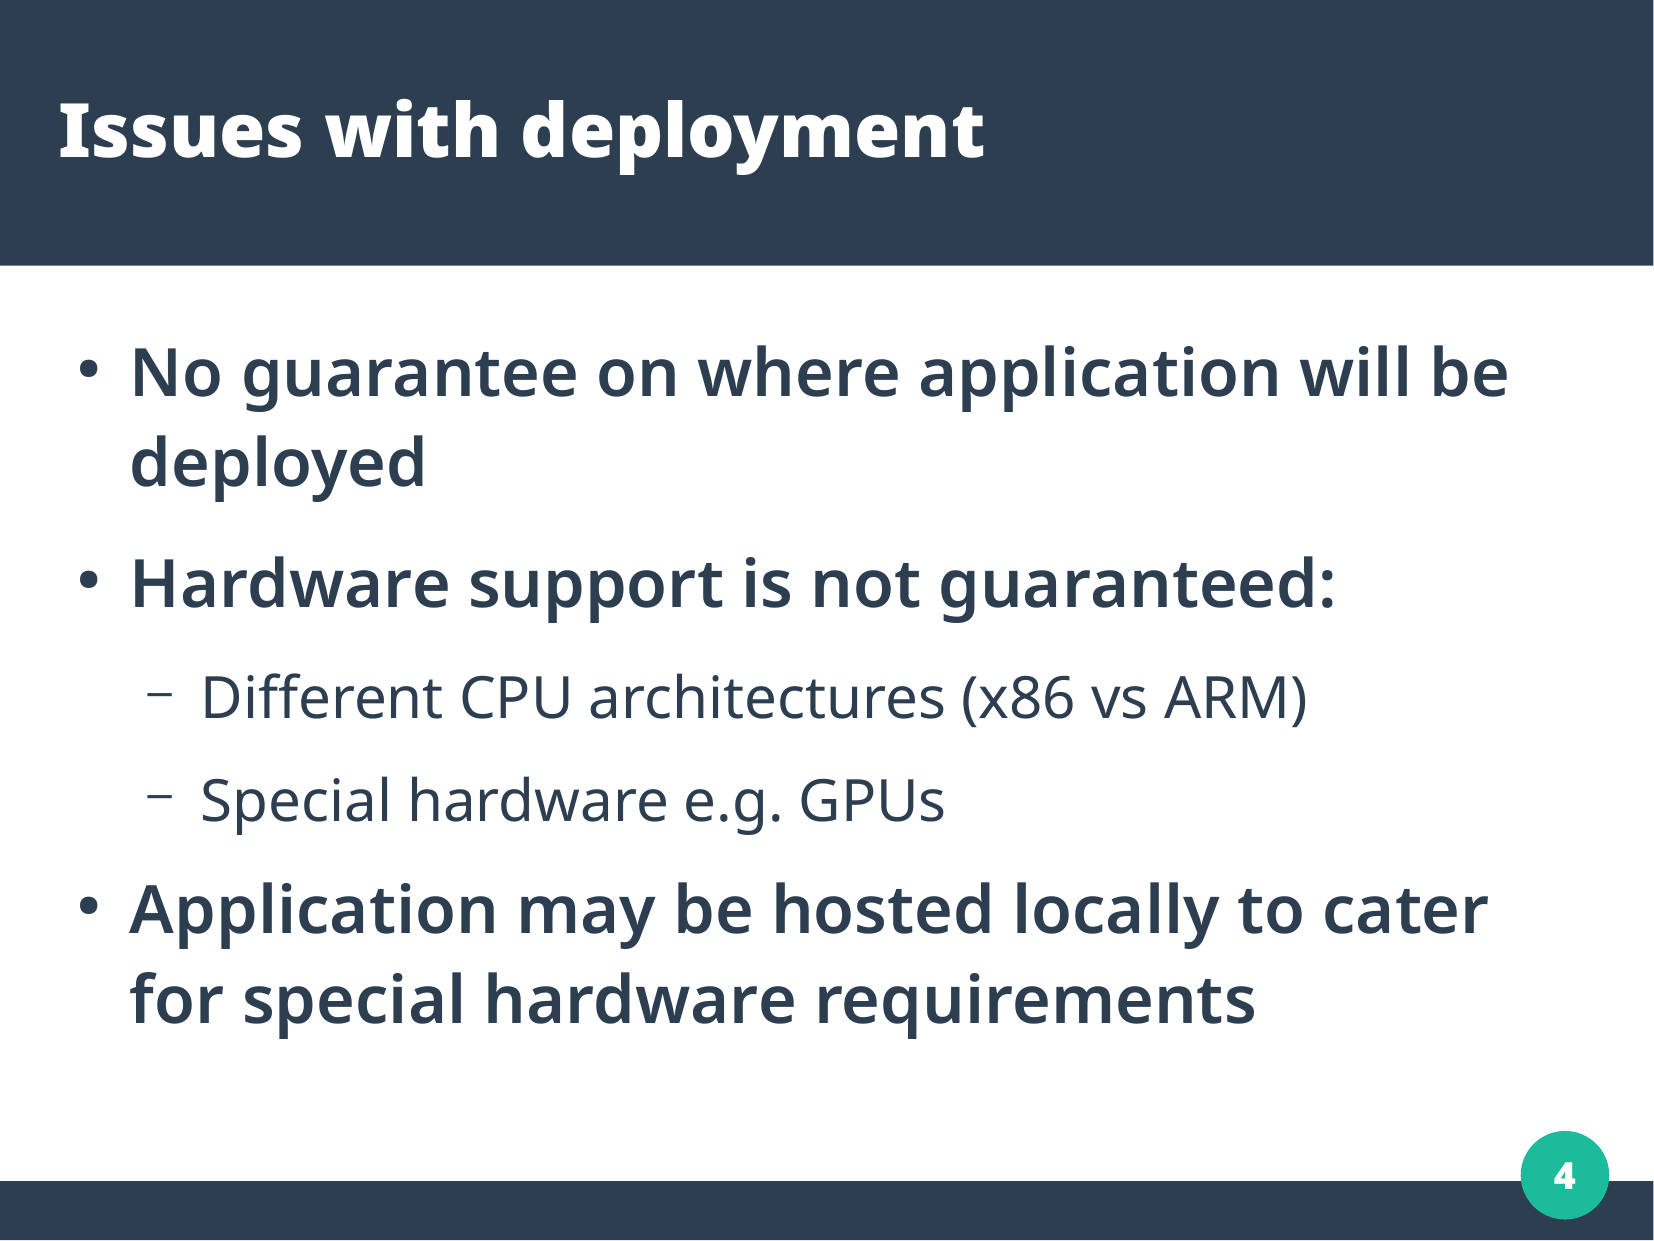

# Issues with deployment
No guarantee on where application will be deployed
Hardware support is not guaranteed:
Different CPU architectures (x86 vs ARM)
Special hardware e.g. GPUs
Application may be hosted locally to cater for special hardware requirements
4